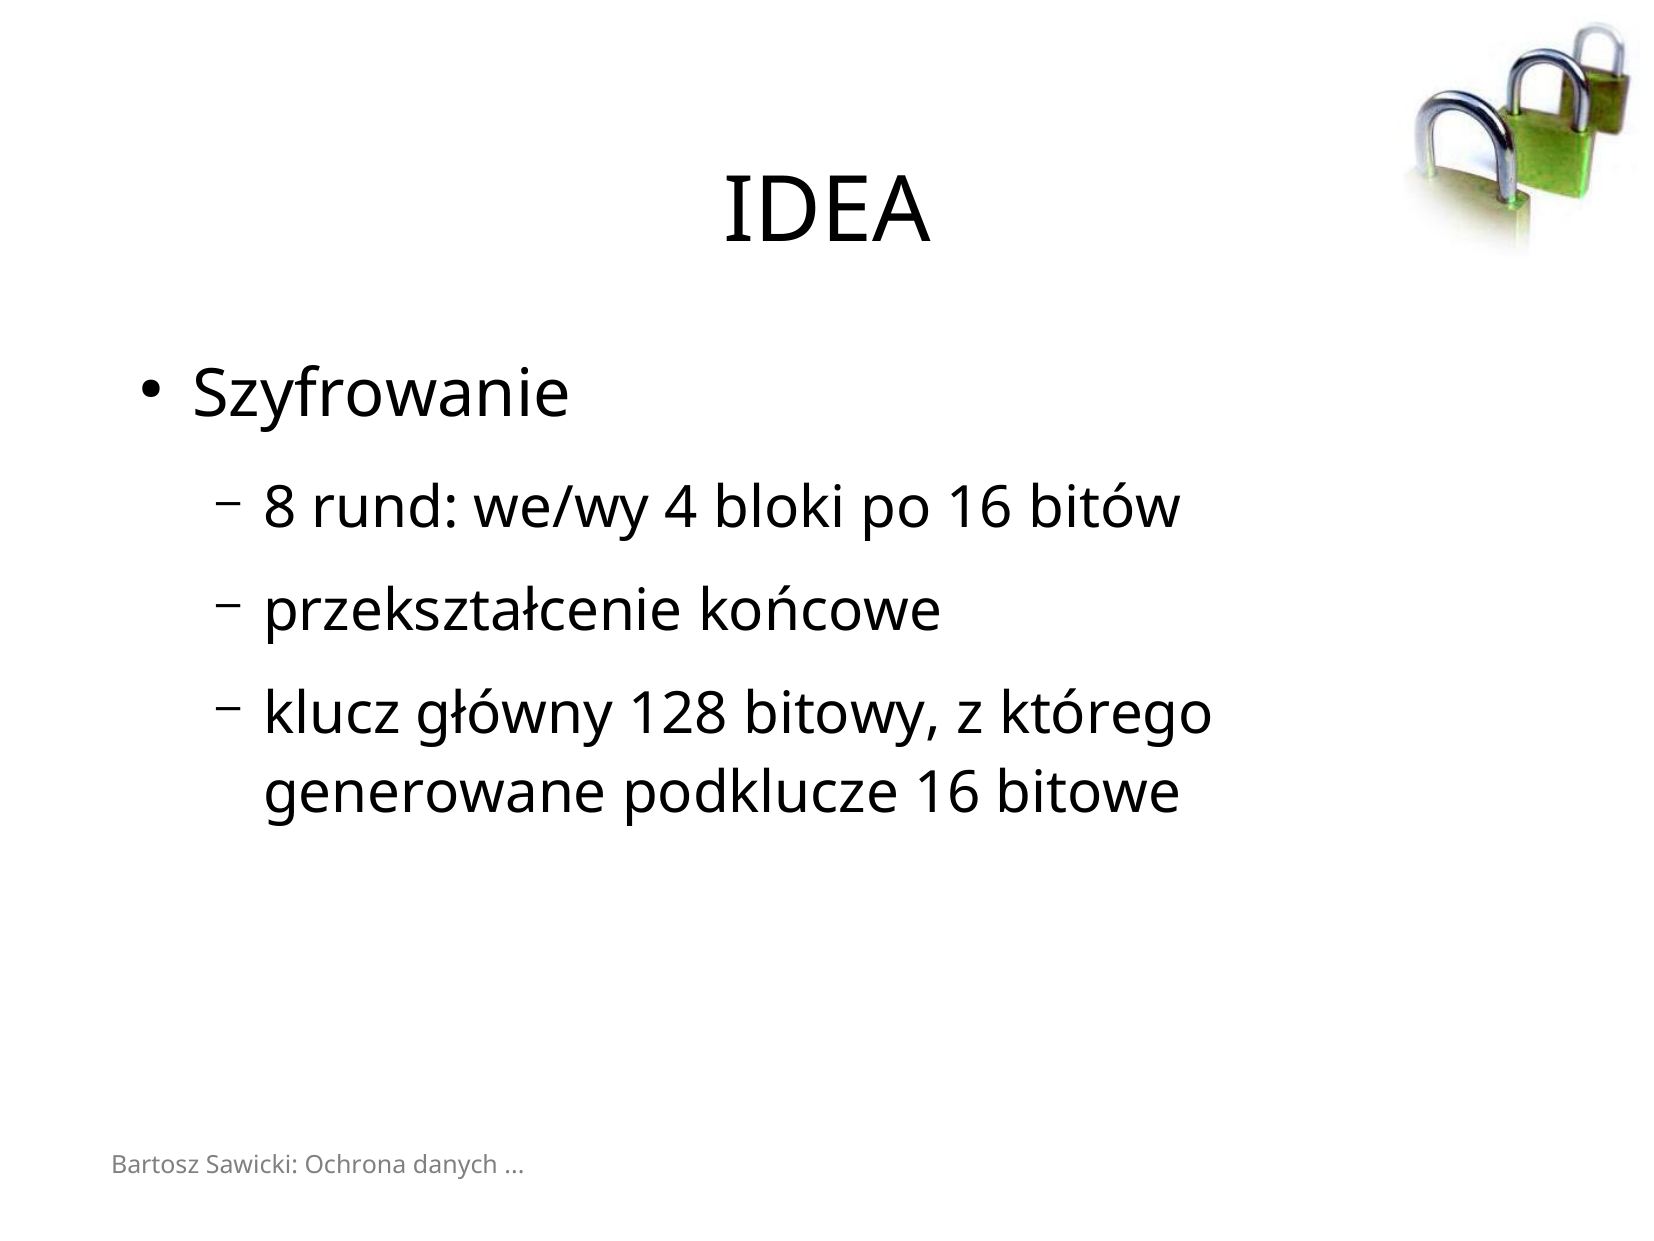

# IDEA
Szyfrowanie
8 rund: we/wy 4 bloki po 16 bitów
przekształcenie końcowe
klucz główny 128 bitowy, z którego generowane podklucze 16 bitowe